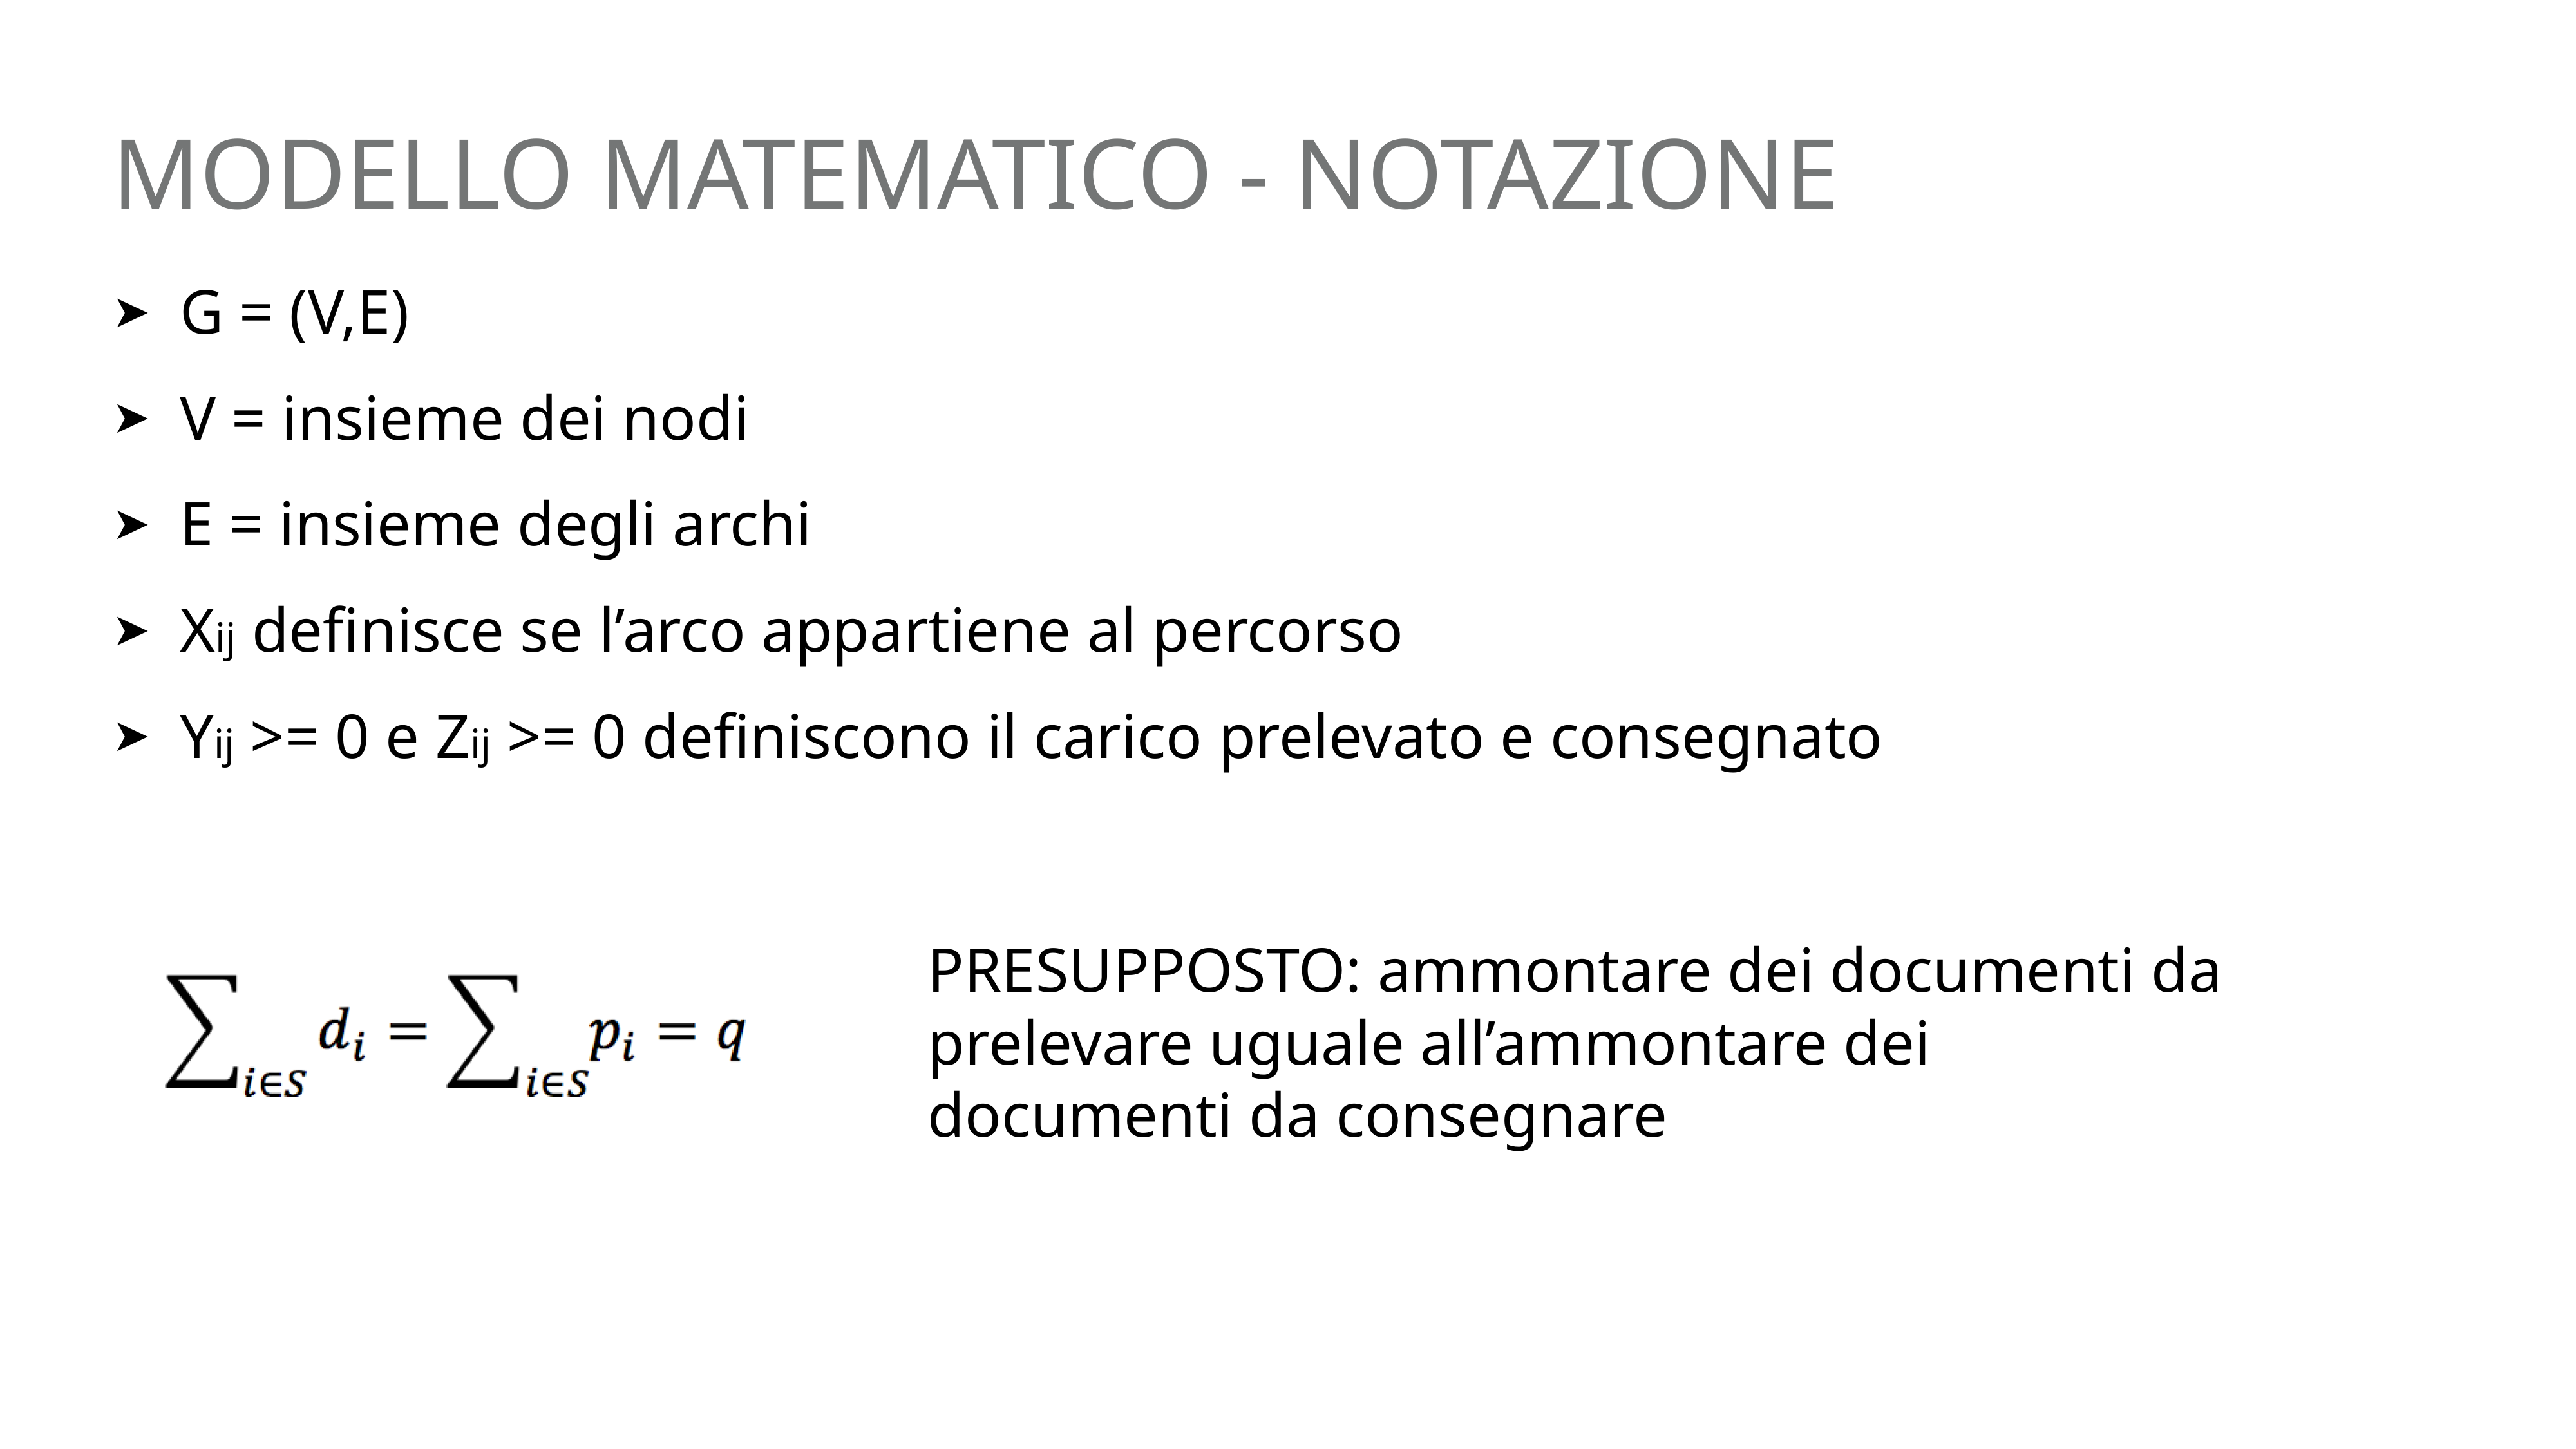

modello matematico - notazione
#
G = (V,E)
V = insieme dei nodi
E = insieme degli archi
Xij definisce se l’arco appartiene al percorso
Yij >= 0 e Zij >= 0 definiscono il carico prelevato e consegnato
PRESUPPOSTO: ammontare dei documenti da prelevare uguale all’ammontare dei documenti da consegnare